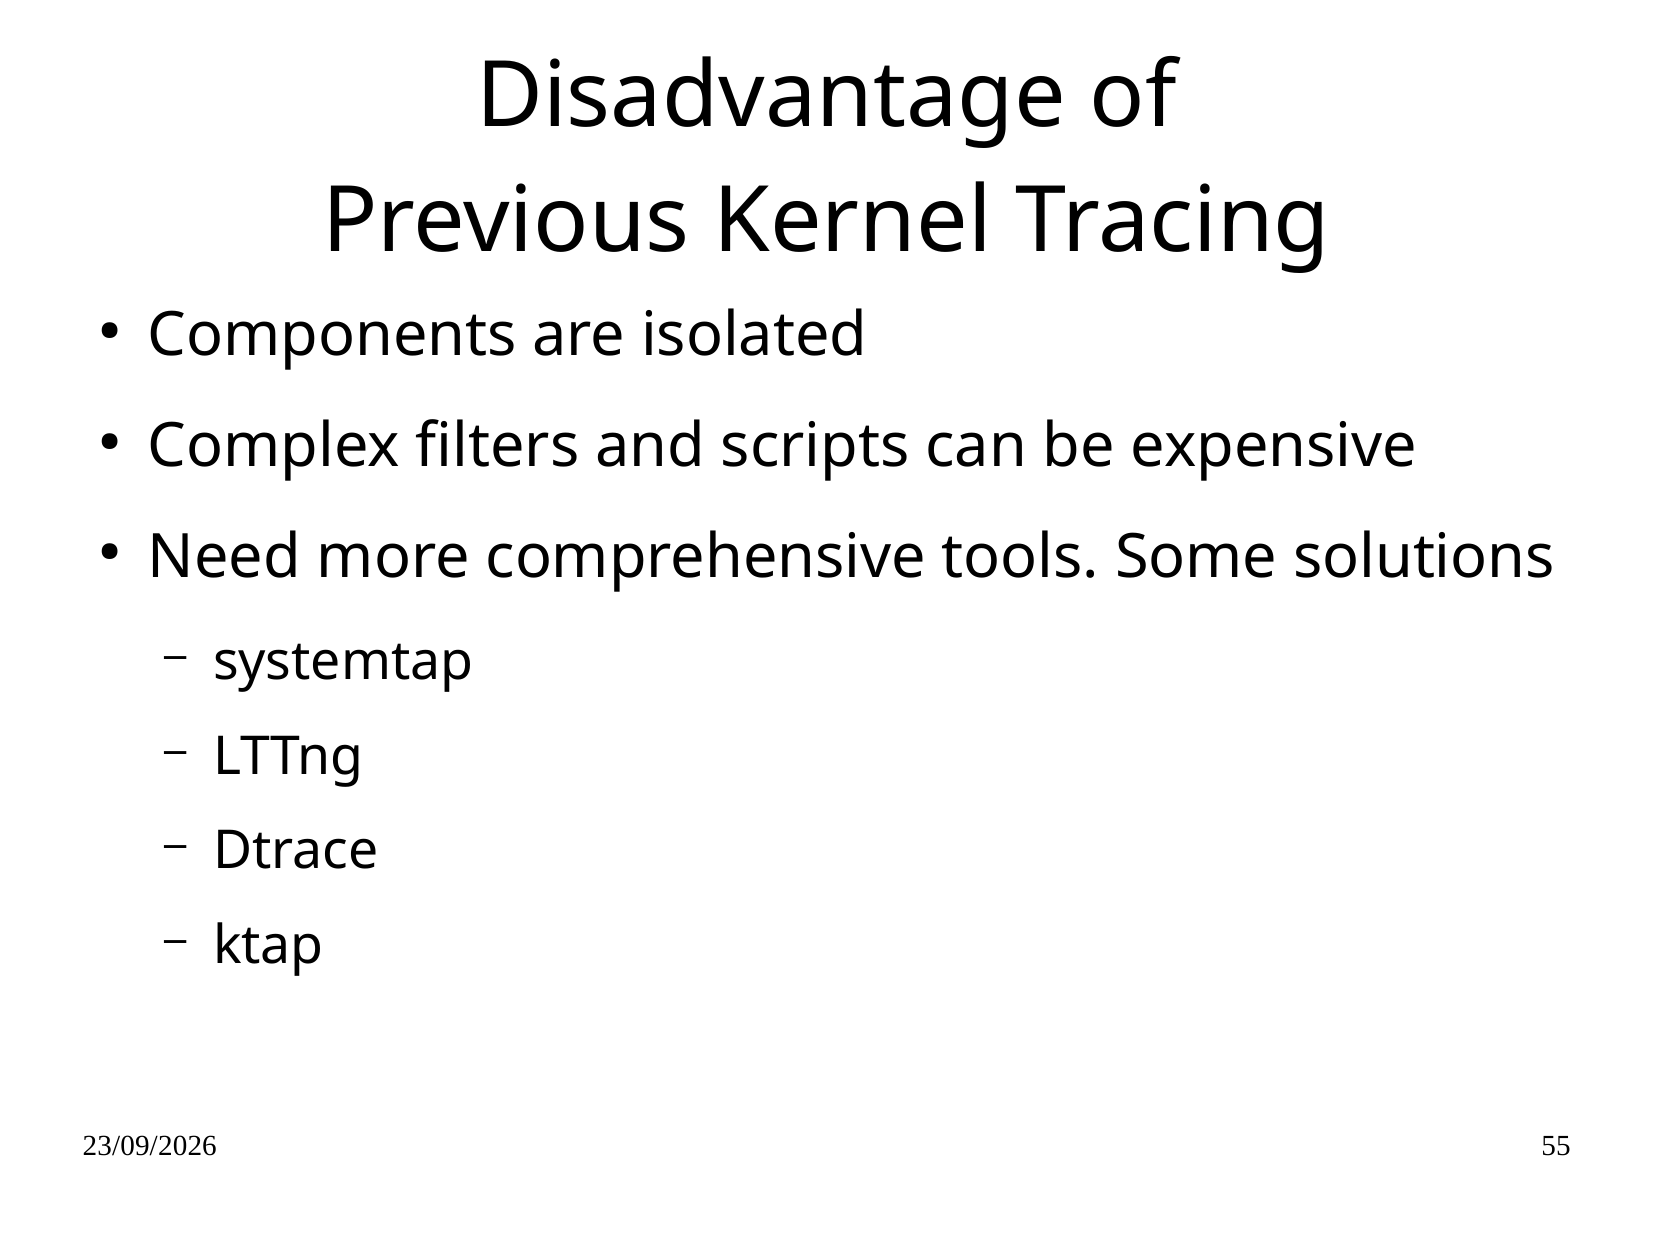

# Disadvantage of
Previous Kernel Tracing
Components are isolated
Complex filters and scripts can be expensive
Need more comprehensive tools. Some solutions
systemtap
LTTng
Dtrace
ktap
55